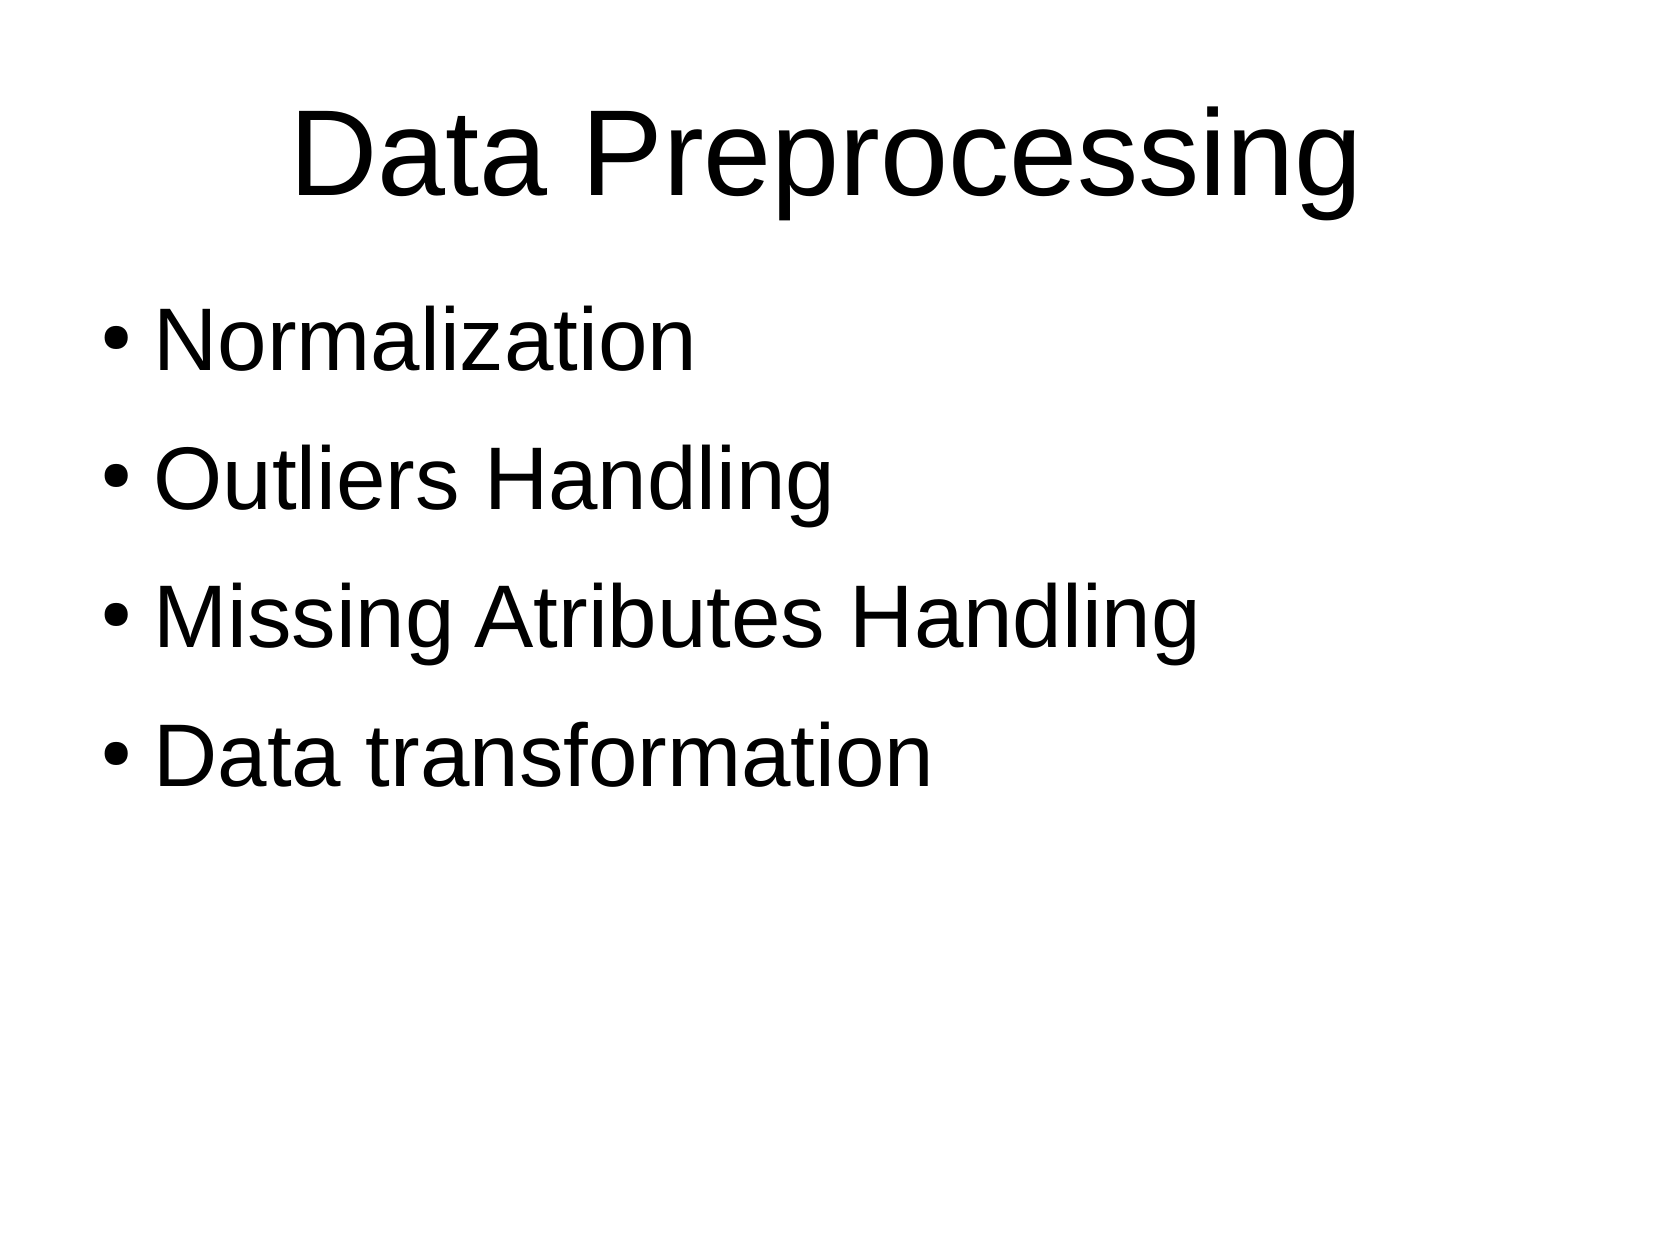

# Data Preprocessing
Normalization
Outliers Handling
Missing Atributes Handling
Data transformation